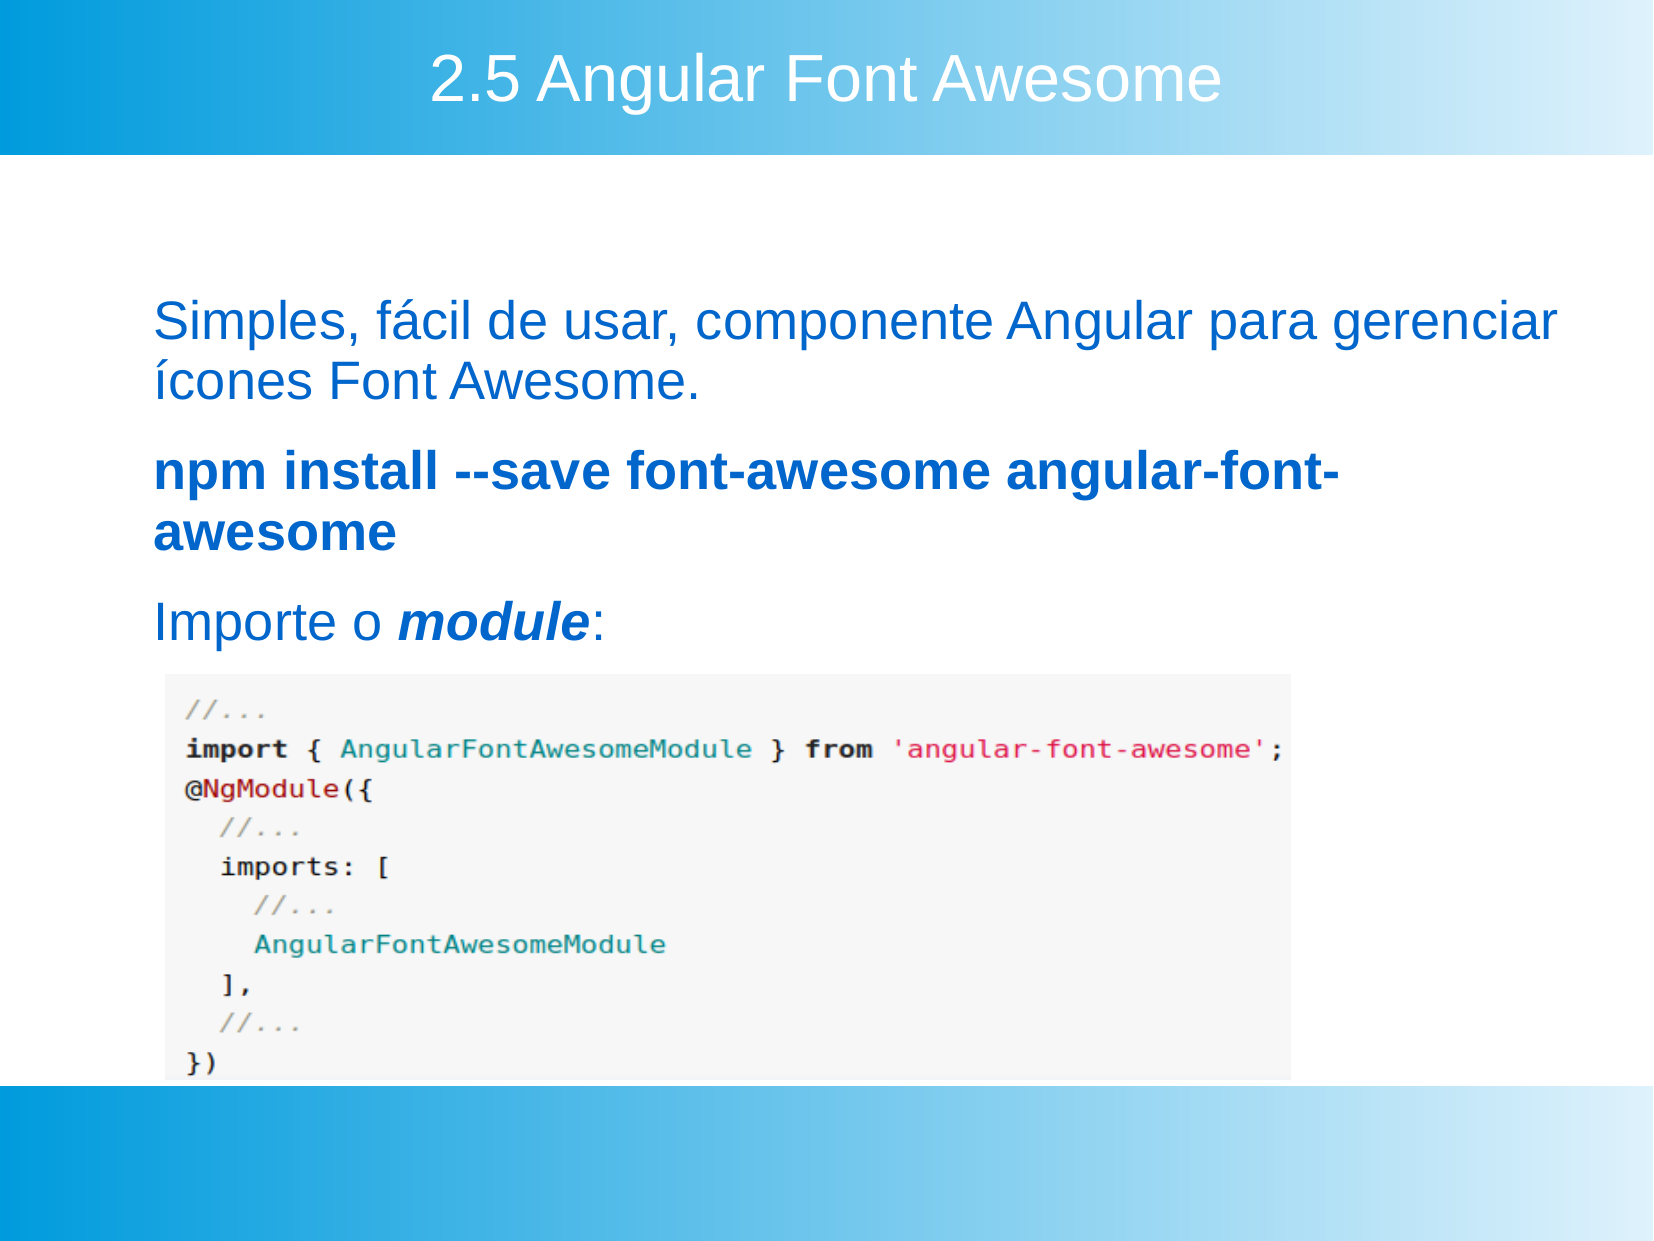

# 2.5 Angular Font Awesome
Simples, fácil de usar, componente Angular para gerenciar ícones Font Awesome.
npm install --save font-awesome angular-font-awesome
Importe o module: